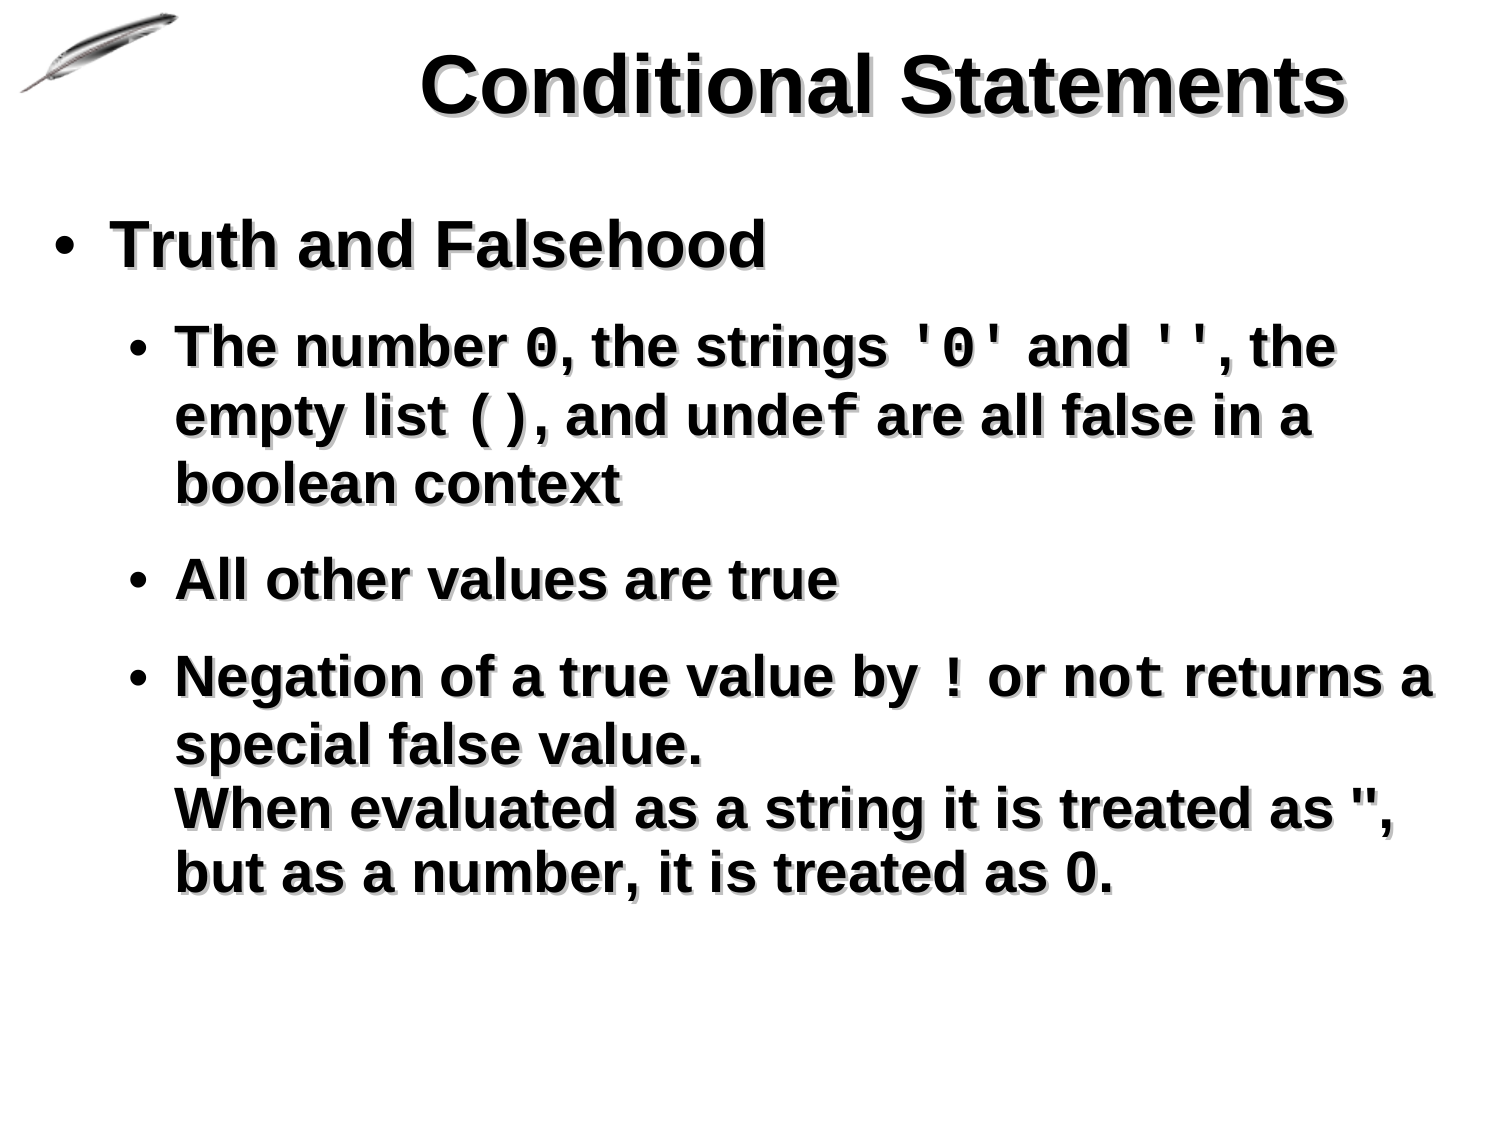

# Conditional Statements
Truth and Falsehood
The number 0, the strings '0' and '', the empty list (), and undef are all false in a boolean context
All other values are true
Negation of a true value by ! or not returns a special false value.
When evaluated as a string it is treated as '', but as a number, it is treated as 0.